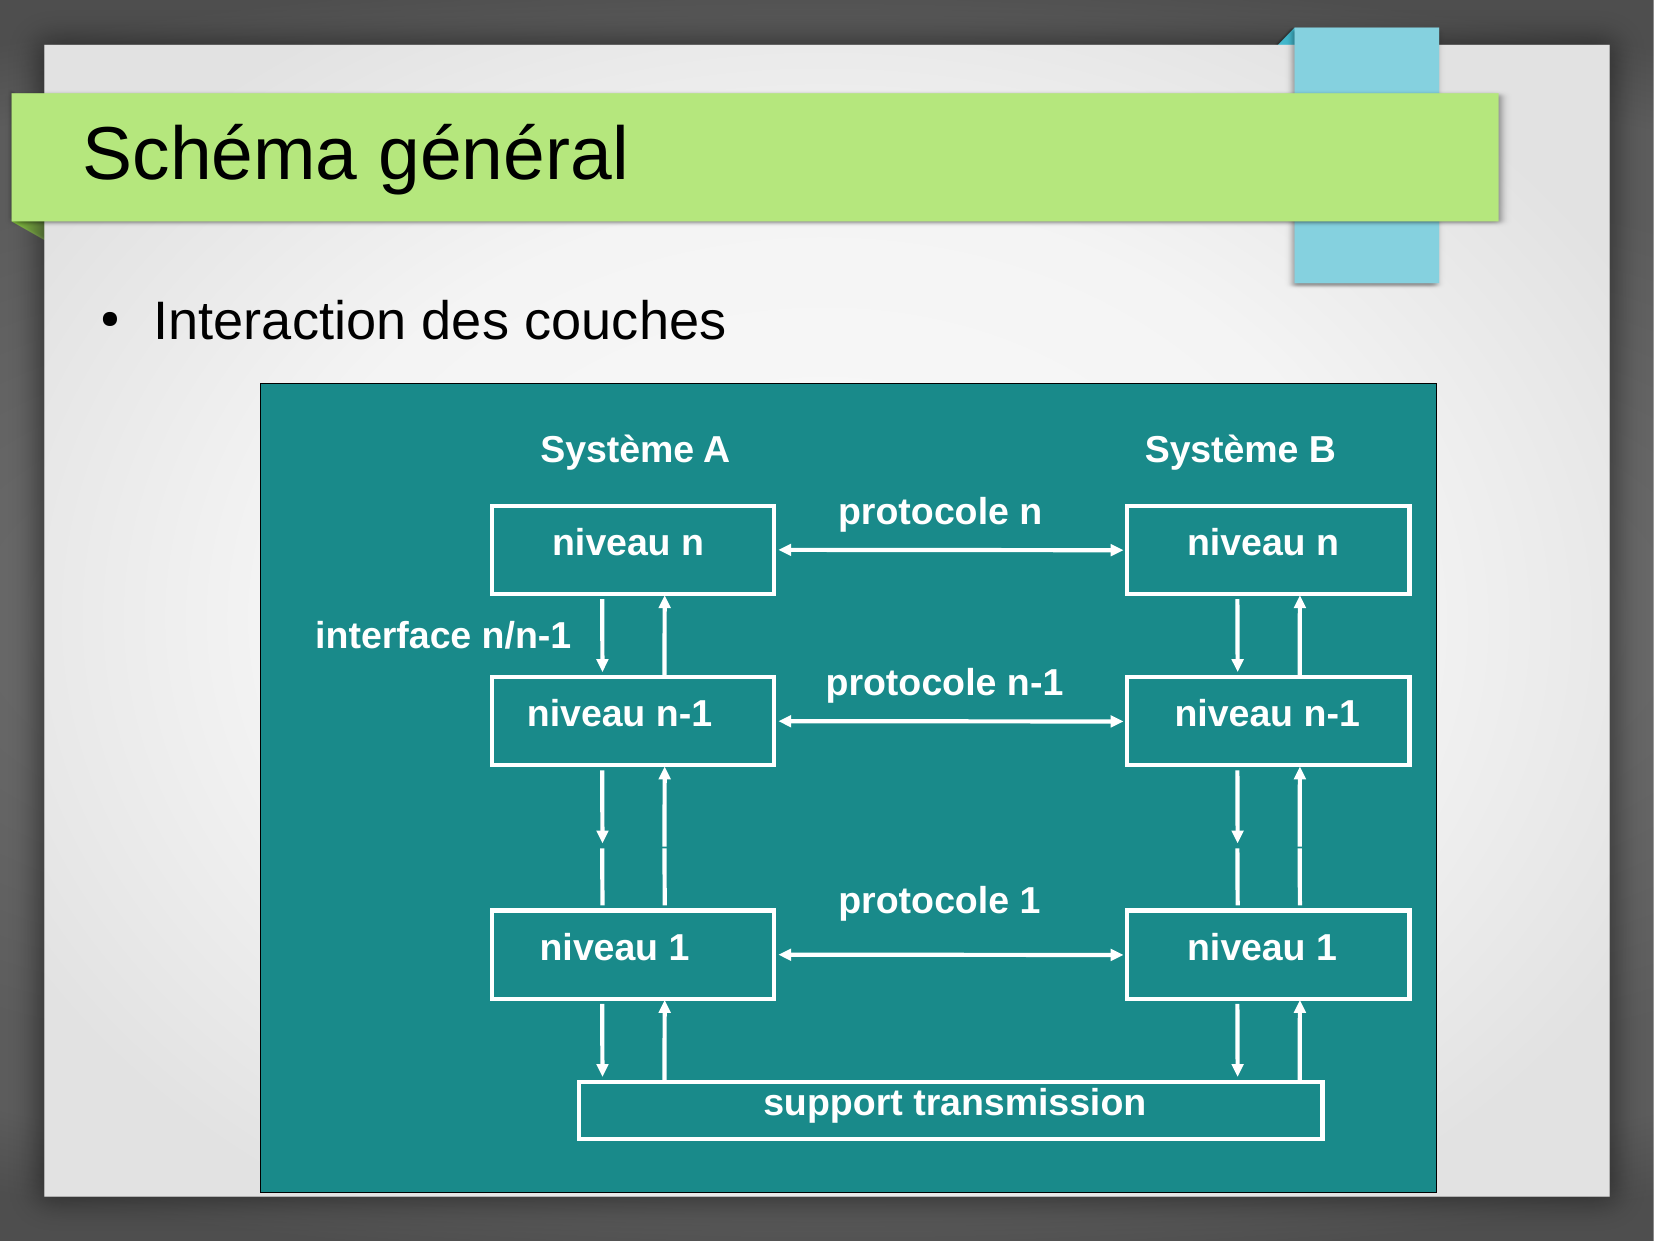

# Schéma général
Interaction des couches
Système A
Système B
protocole n
niveau n
niveau n
interface n/n-1
protocole n-1
niveau n-1
niveau n-1
protocole 1
niveau 1
niveau 1
support transmission